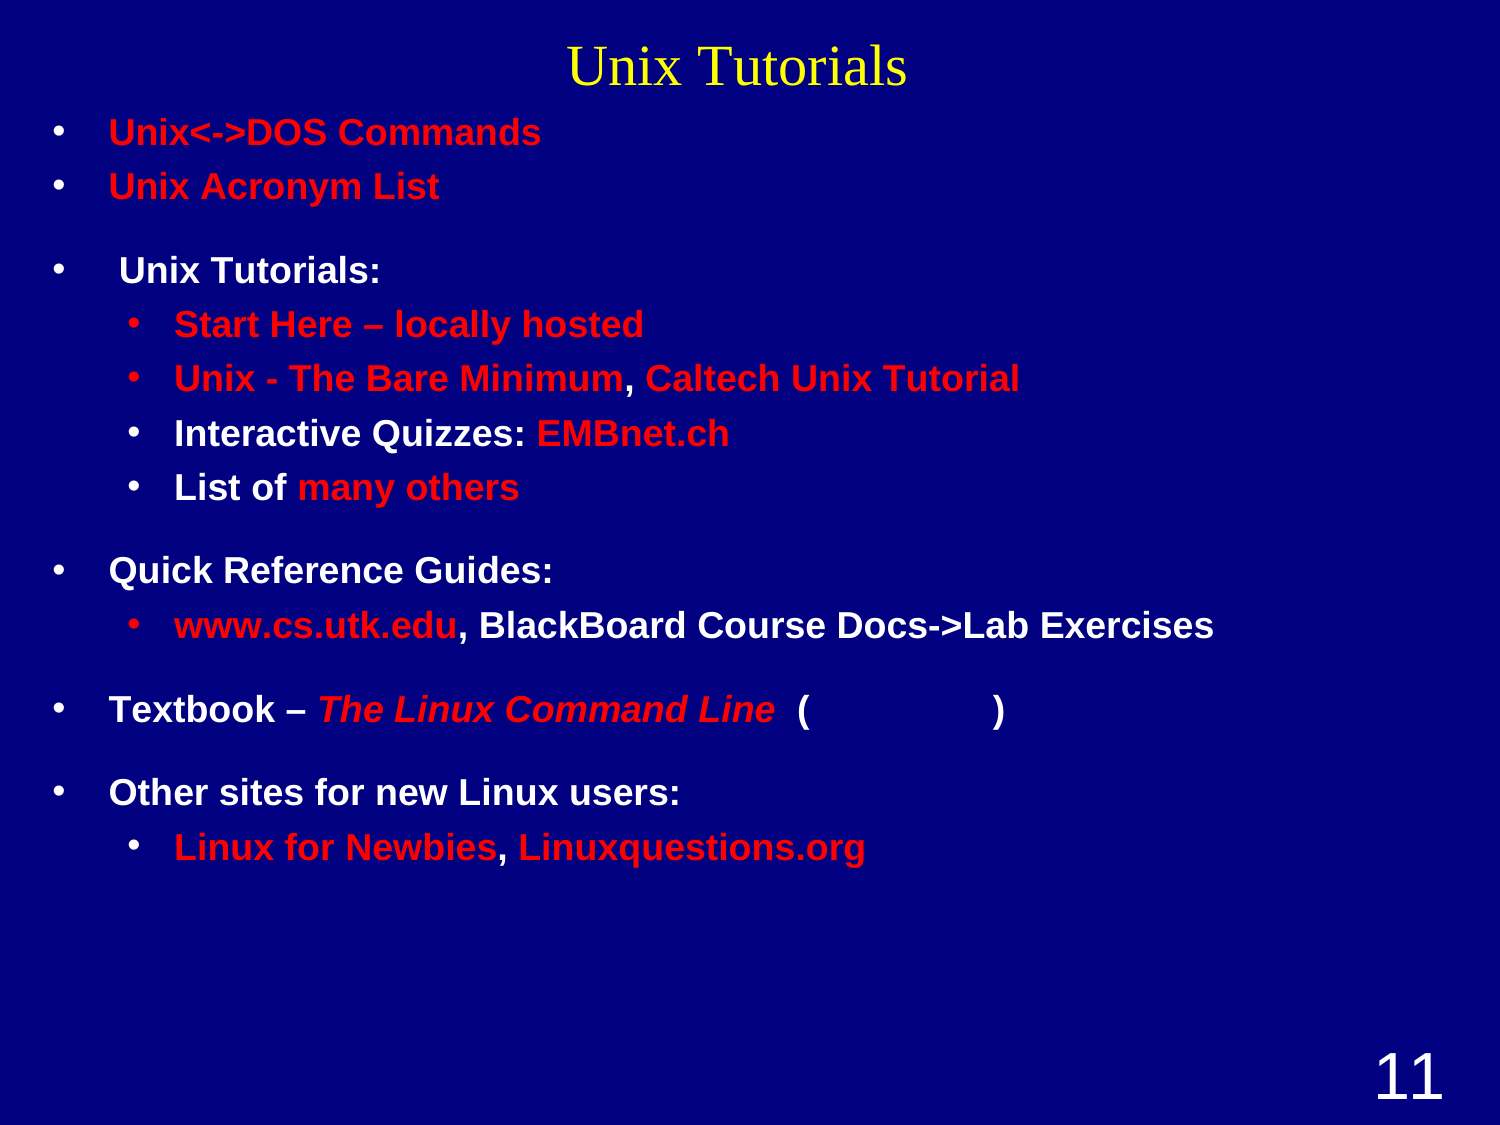

# Unix Tutorials
Unix<->DOS Commands
Unix Acronym List
 Unix Tutorials:
Start Here – locally hosted
Unix - The Bare Minimum, Caltech Unix Tutorial
Interactive Quizzes: EMBnet.ch
List of many others
Quick Reference Guides:
www.cs.utk.edu, BlackBoard Course Docs->Lab Exercises
Textbook – The Linux Command Line (local copy)
Other sites for new Linux users:
Linux for Newbies, Linuxquestions.org